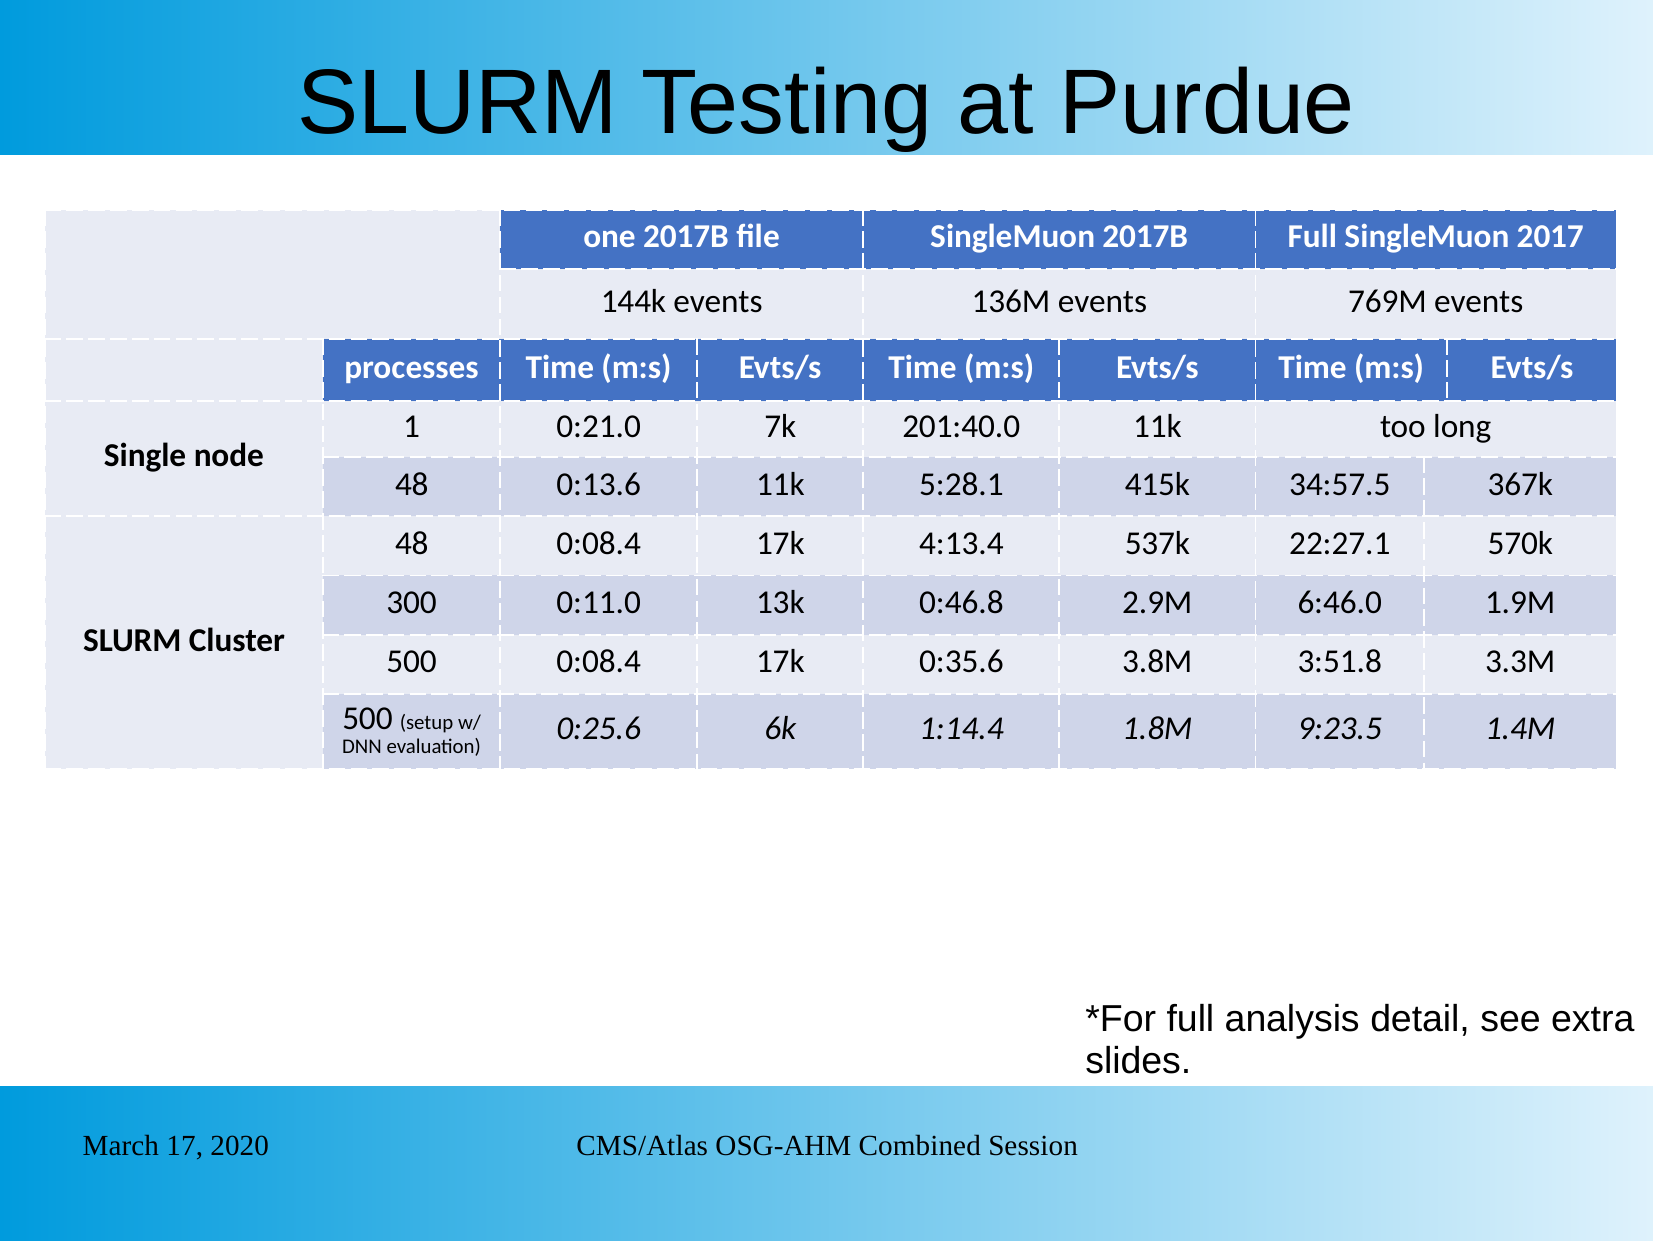

# SLURM Testing at Purdue
| | | one 2017B file | | SingleMuon 2017B | | Full SingleMuon 2017 | | |
| --- | --- | --- | --- | --- | --- | --- | --- | --- |
| | | 144k events | | 136M events | | 769M events | | |
| | processes | Time (m:s) | Evts/s | Time (m:s) | Evts/s | Time (m:s) | | Evts/s |
| Single node | 1 | 0:21.0 | 7k | 201:40.0 | 11k | too long | | |
| | 48 | 0:13.6 | 11k | 5:28.1 | 415k | 34:57.5 | 367k | |
| SLURM Cluster | 48 | 0:08.4 | 17k | 4:13.4 | 537k | 22:27.1 | 570k | |
| | 300 | 0:11.0 | 13k | 0:46.8 | 2.9M | 6:46.0 | 1.9M | |
| | 500 | 0:08.4 | 17k | 0:35.6 | 3.8M | 3:51.8 | 3.3M | |
| | 500 (setup w/ DNN evaluation) | 0:25.6 | 6k | 1:14.4 | 1.8M | 9:23.5 | 1.4M | |
*For full analysis detail, see extra
slides.
March 17, 2020
CMS/Atlas OSG-AHM Combined Session